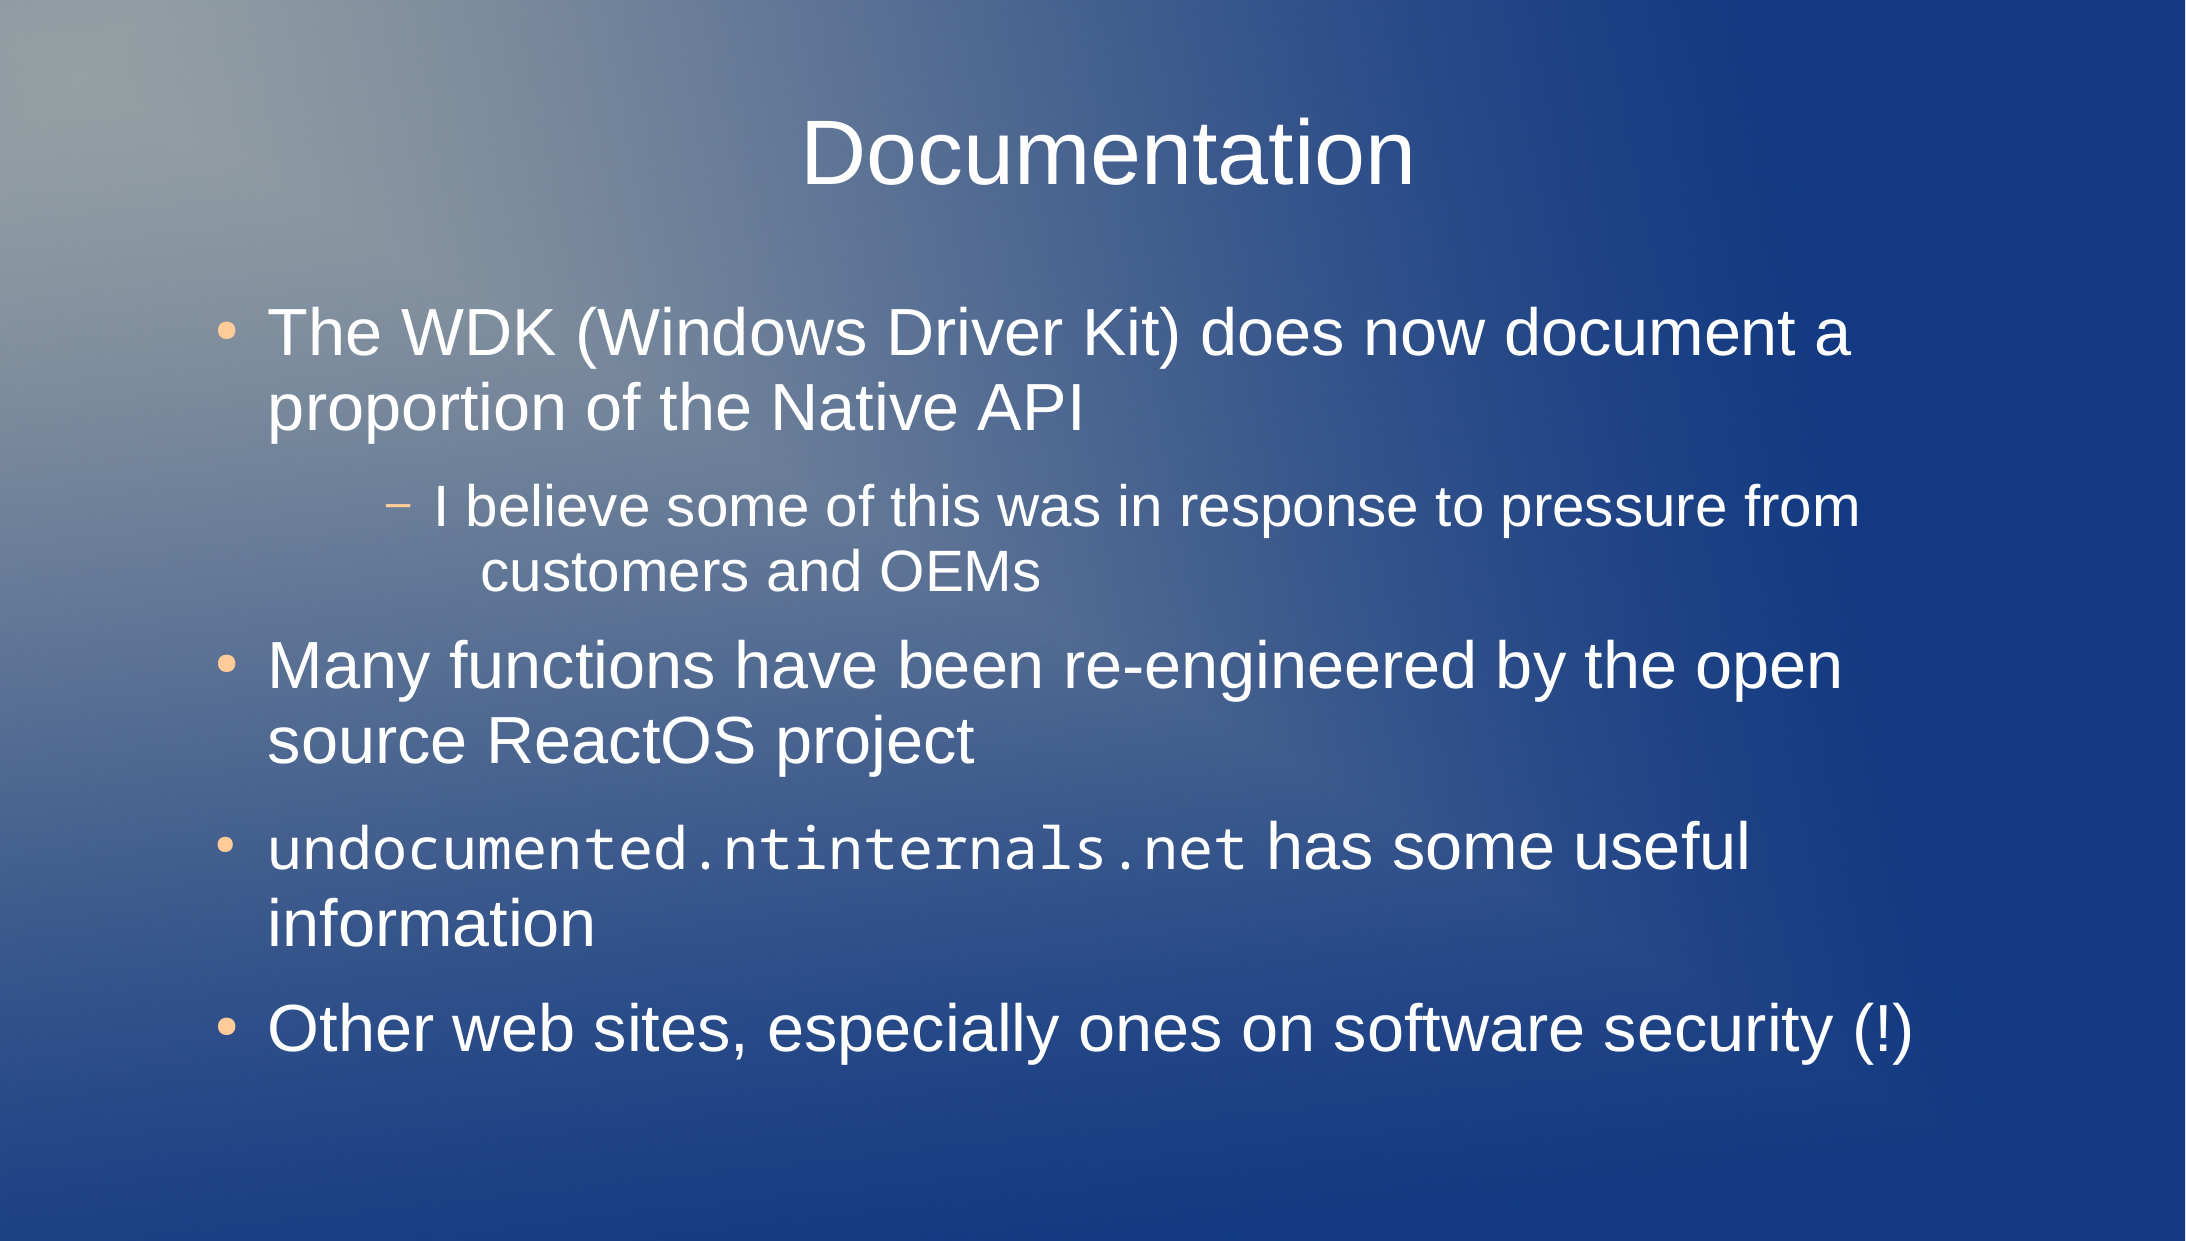

# Documentation
The WDK (Windows Driver Kit) does now document a proportion of the Native API
I believe some of this was in response to pressure from customers and OEMs
Many functions have been re-engineered by the open source ReactOS project
undocumented.ntinternals.net has some useful information
Other web sites, especially ones on software security (!)